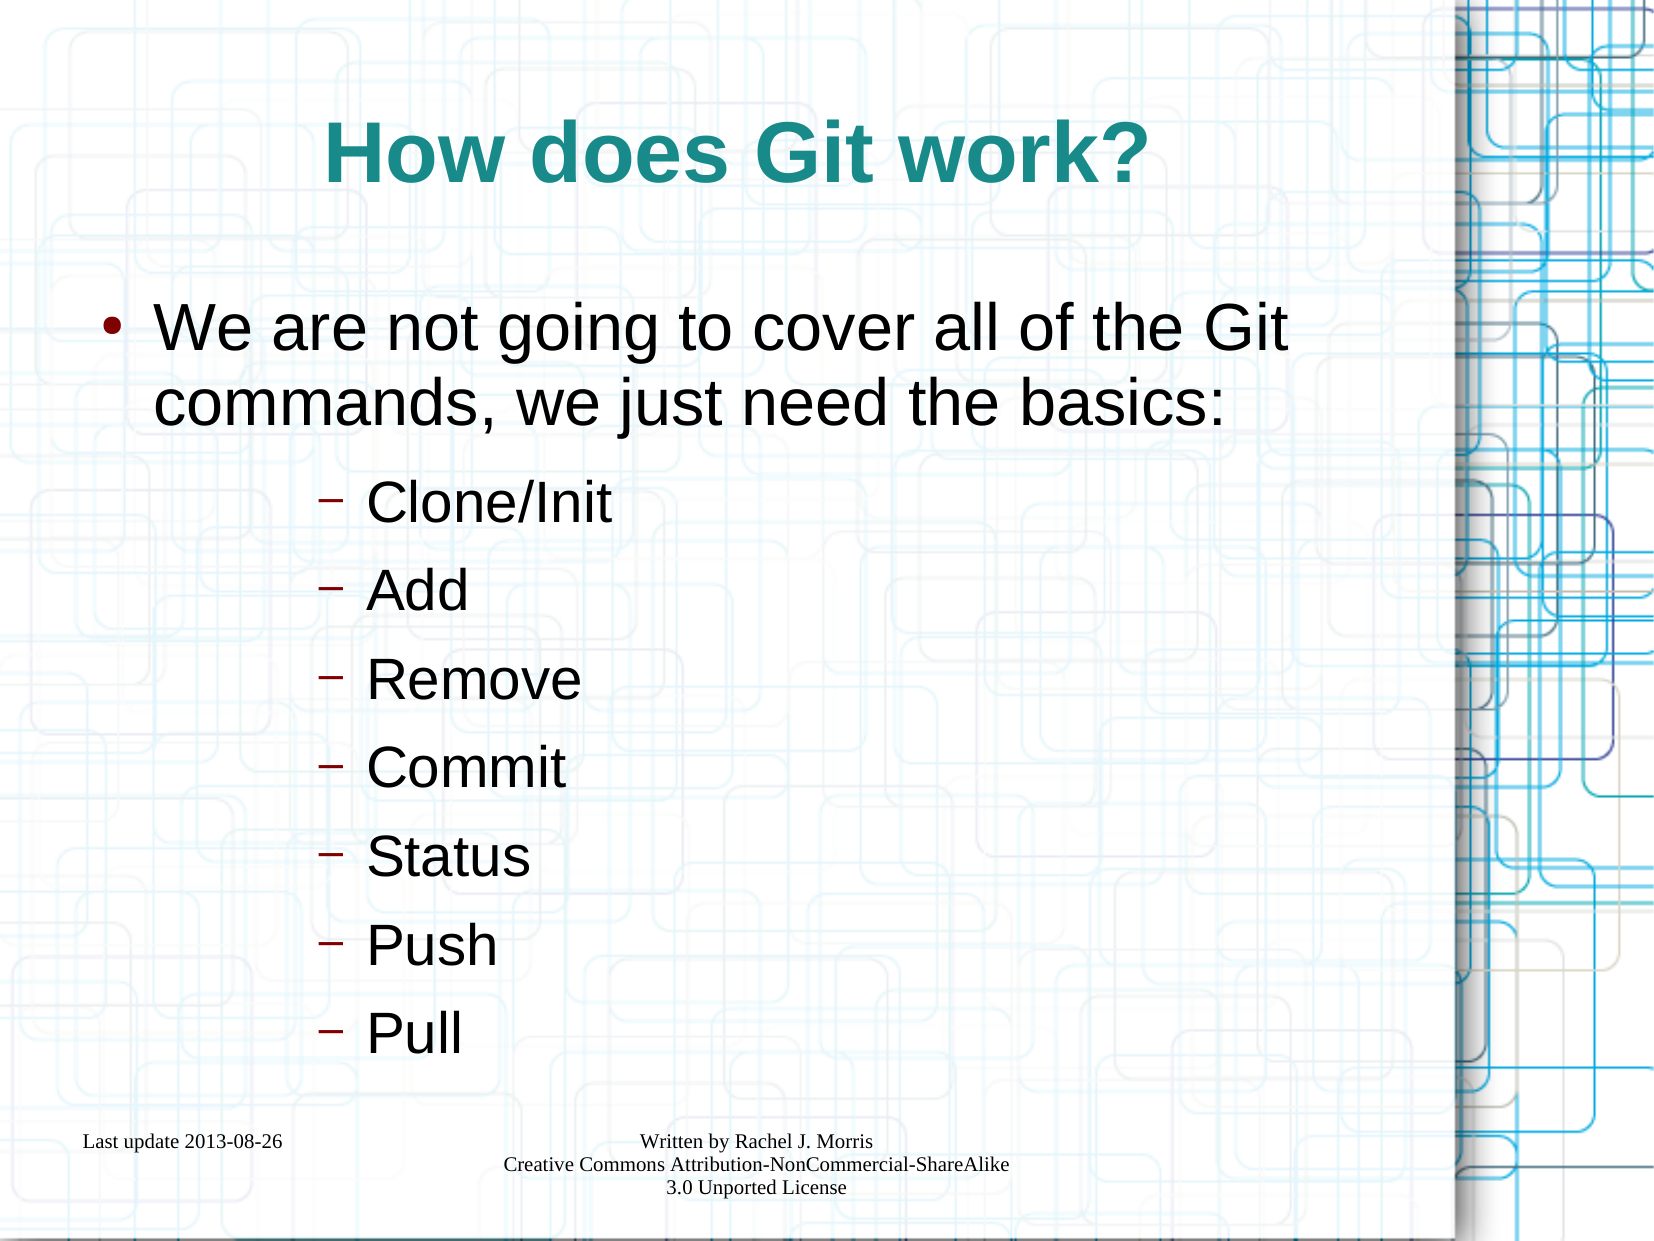

# How does Git work?
We are not going to cover all of the Git commands, we just need the basics:
Clone/Init
Add
Remove
Commit
Status
Push
Pull